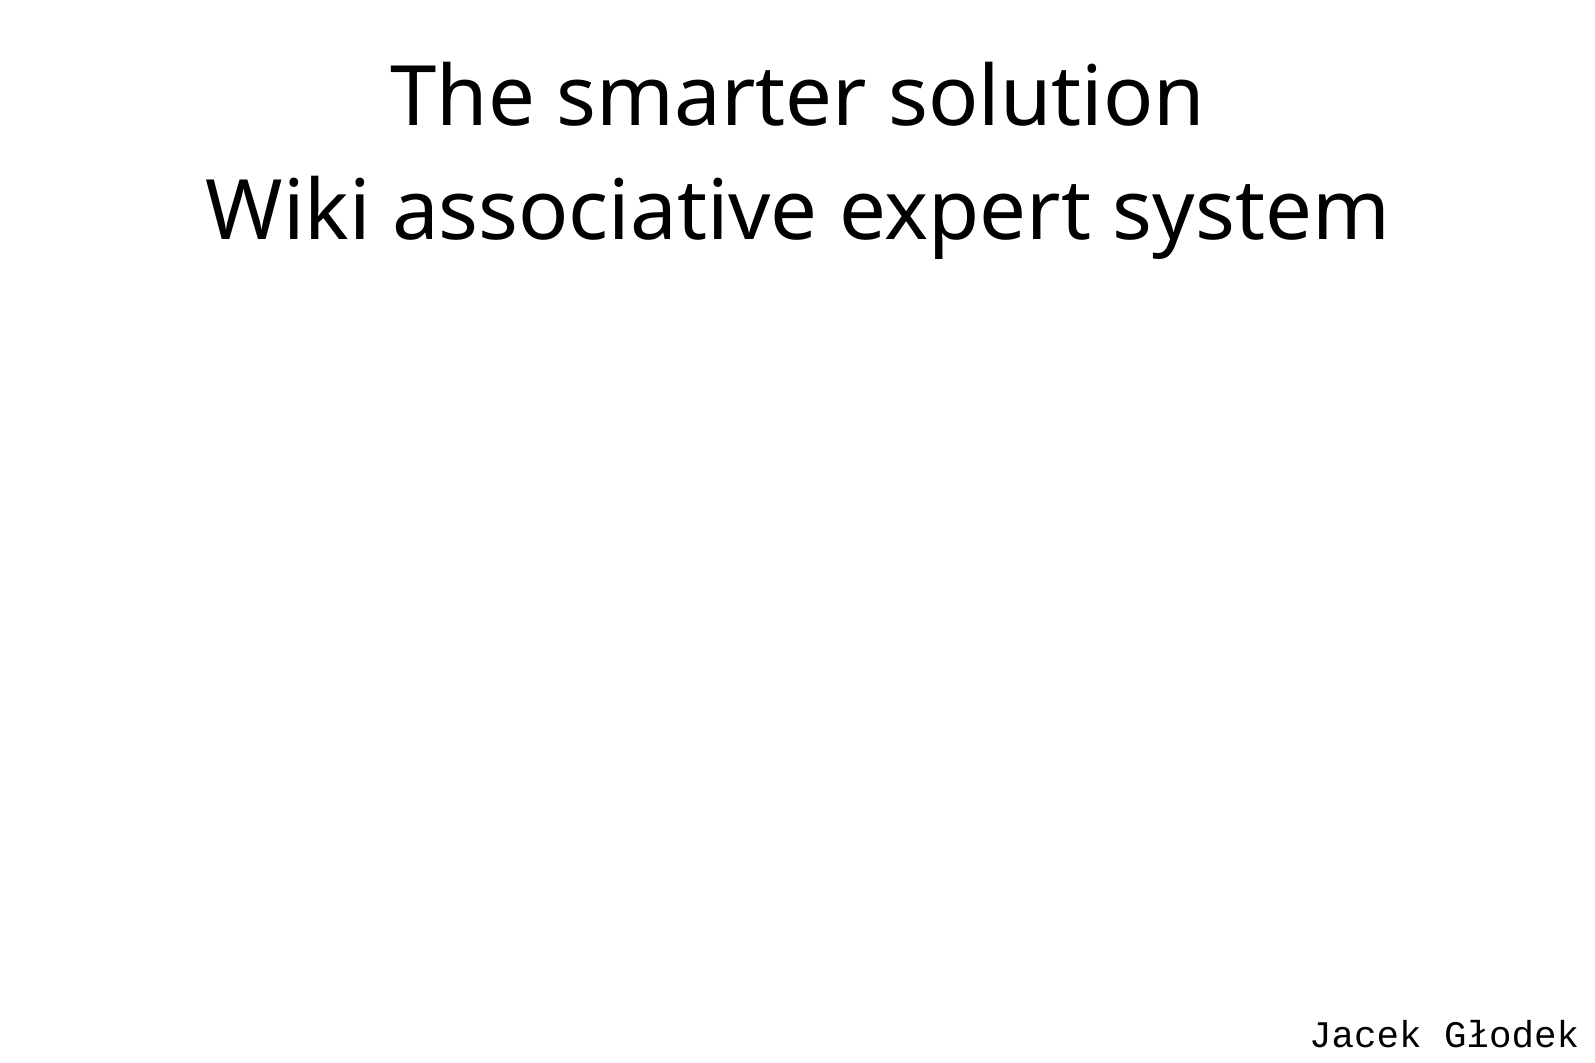

The smarter solution
Wiki associative expert system
Jacek Głodek